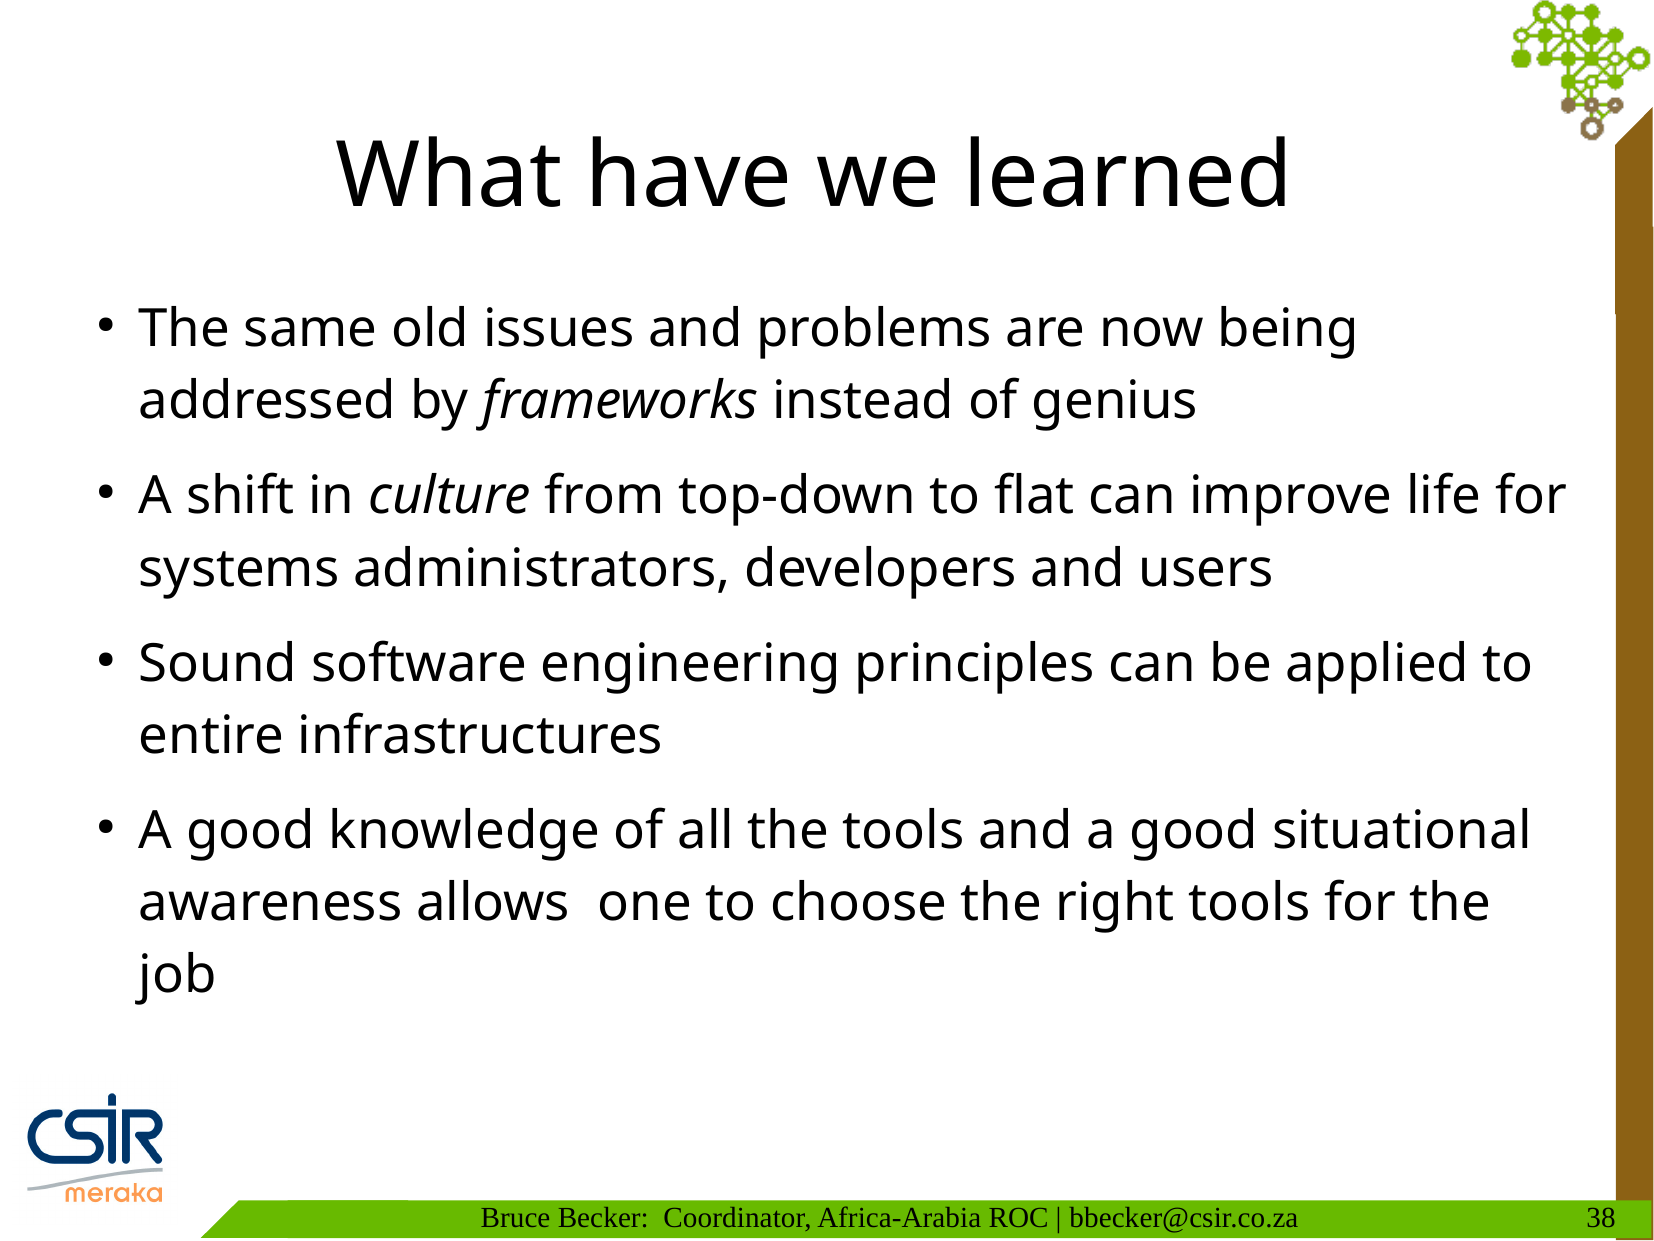

# What have we learned
The same old issues and problems are now being addressed by frameworks instead of genius
A shift in culture from top-down to flat can improve life for systems administrators, developers and users
Sound software engineering principles can be applied to entire infrastructures
A good knowledge of all the tools and a good situational awareness allows one to choose the right tools for the job
38